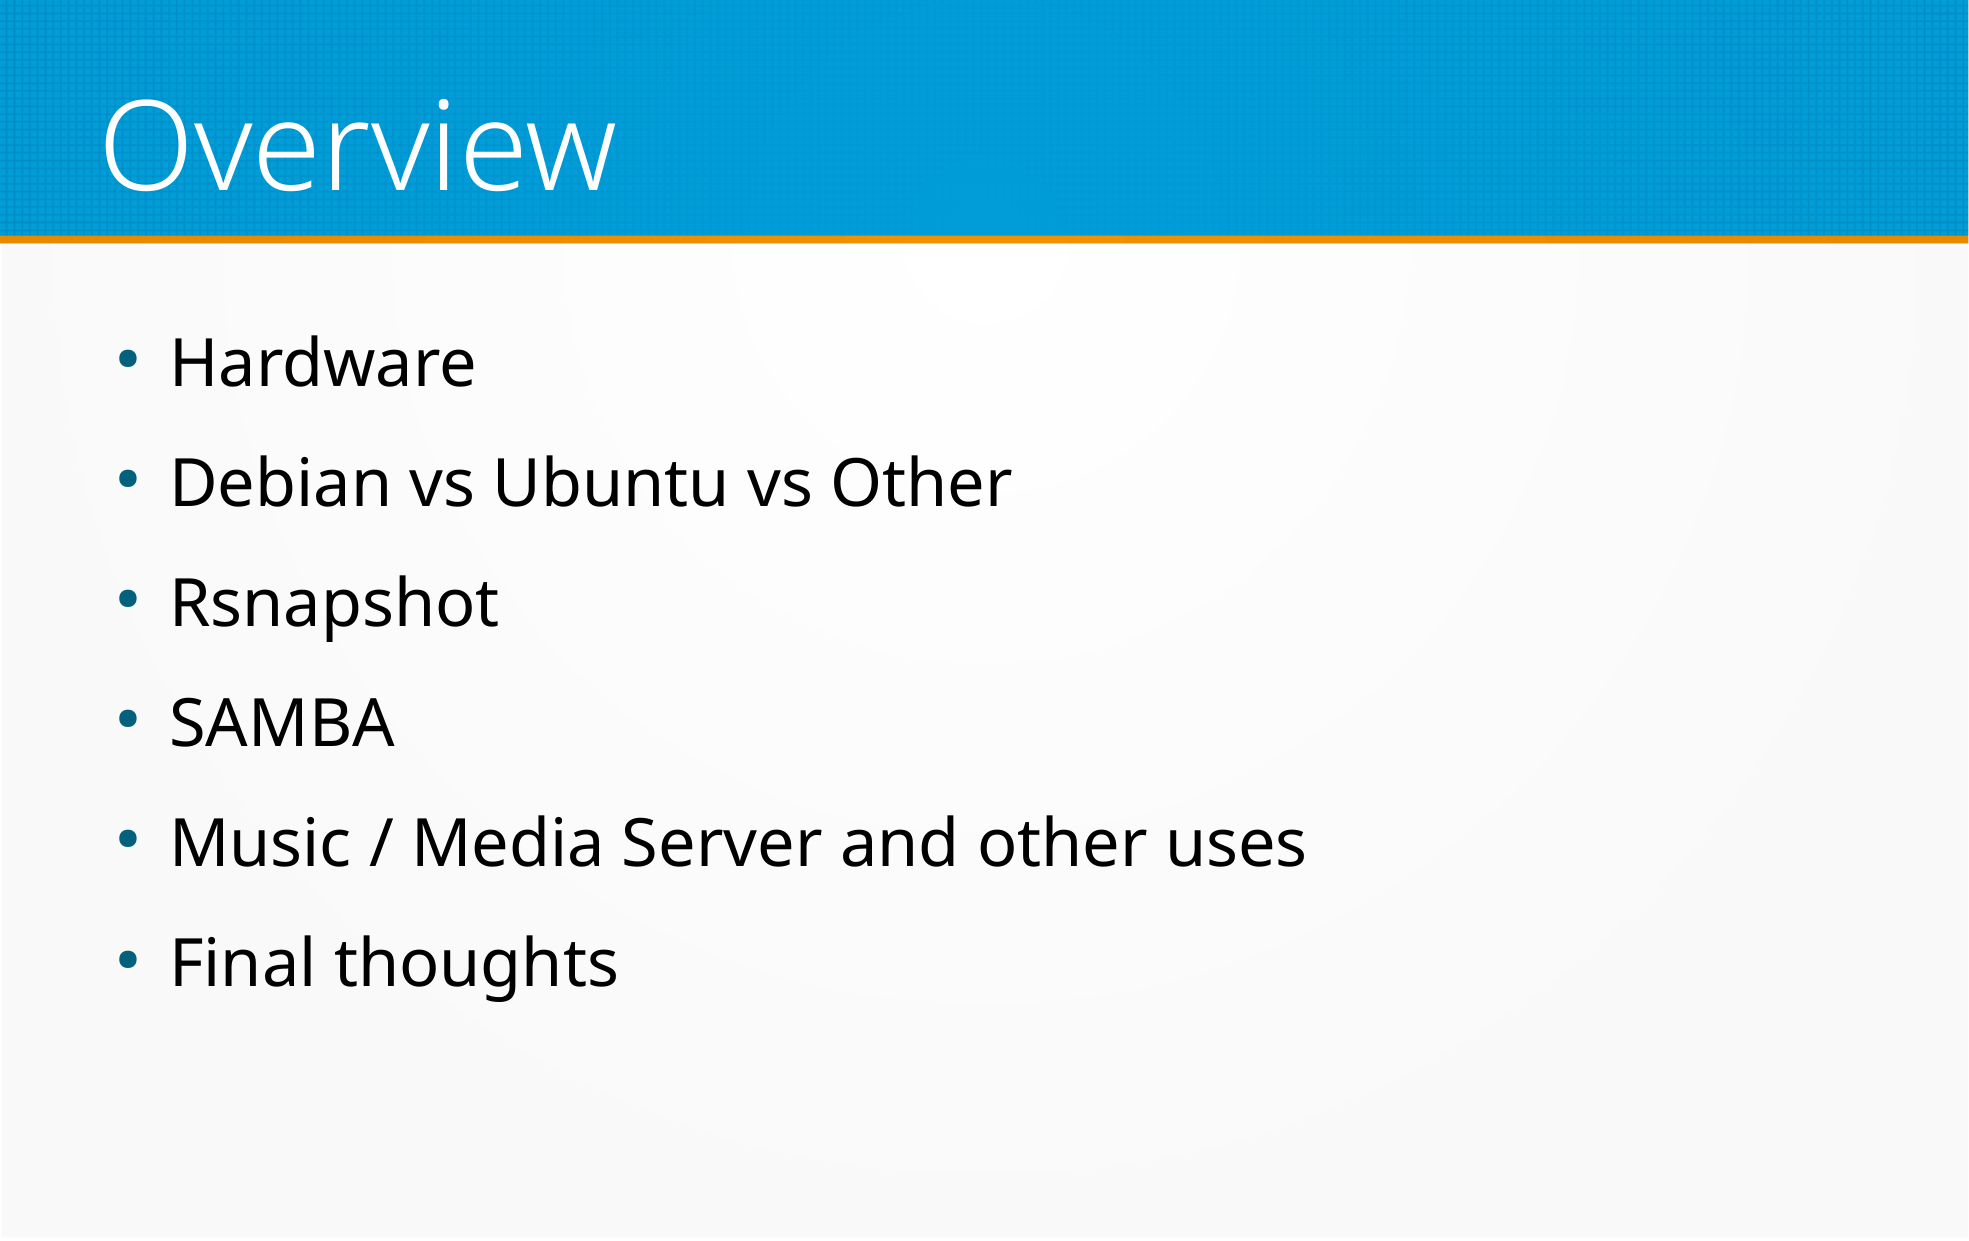

# Overview
Hardware
Debian vs Ubuntu vs Other
Rsnapshot
SAMBA
Music / Media Server and other uses
Final thoughts